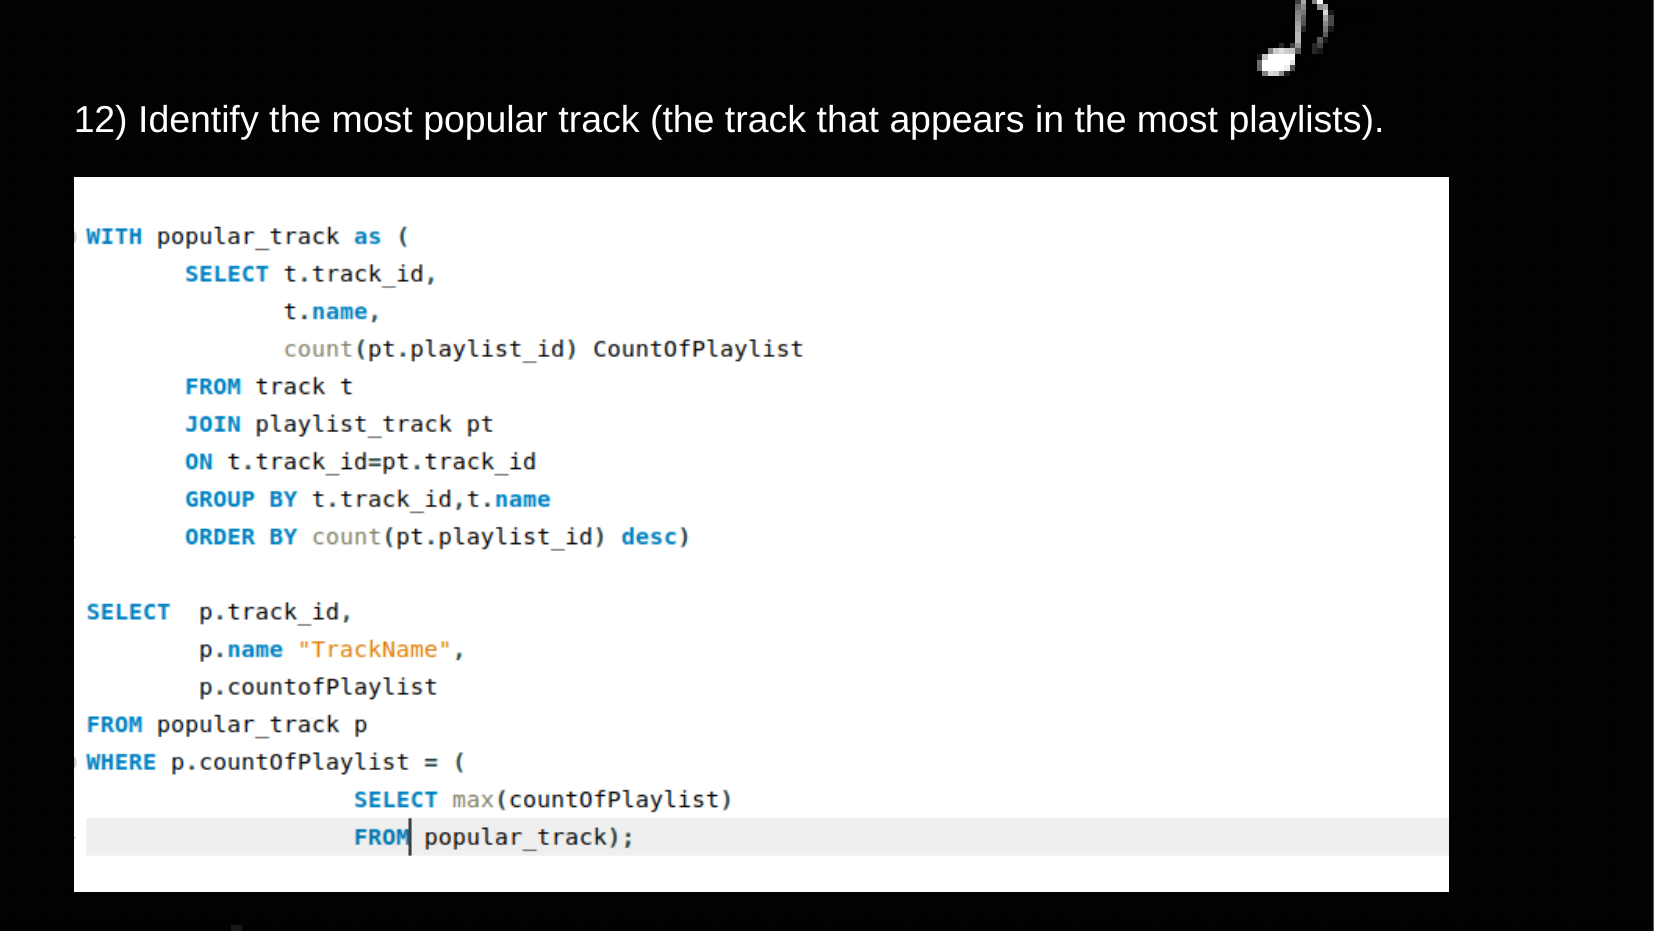

12) Identify the most popular track (the track that appears in the most playlists).